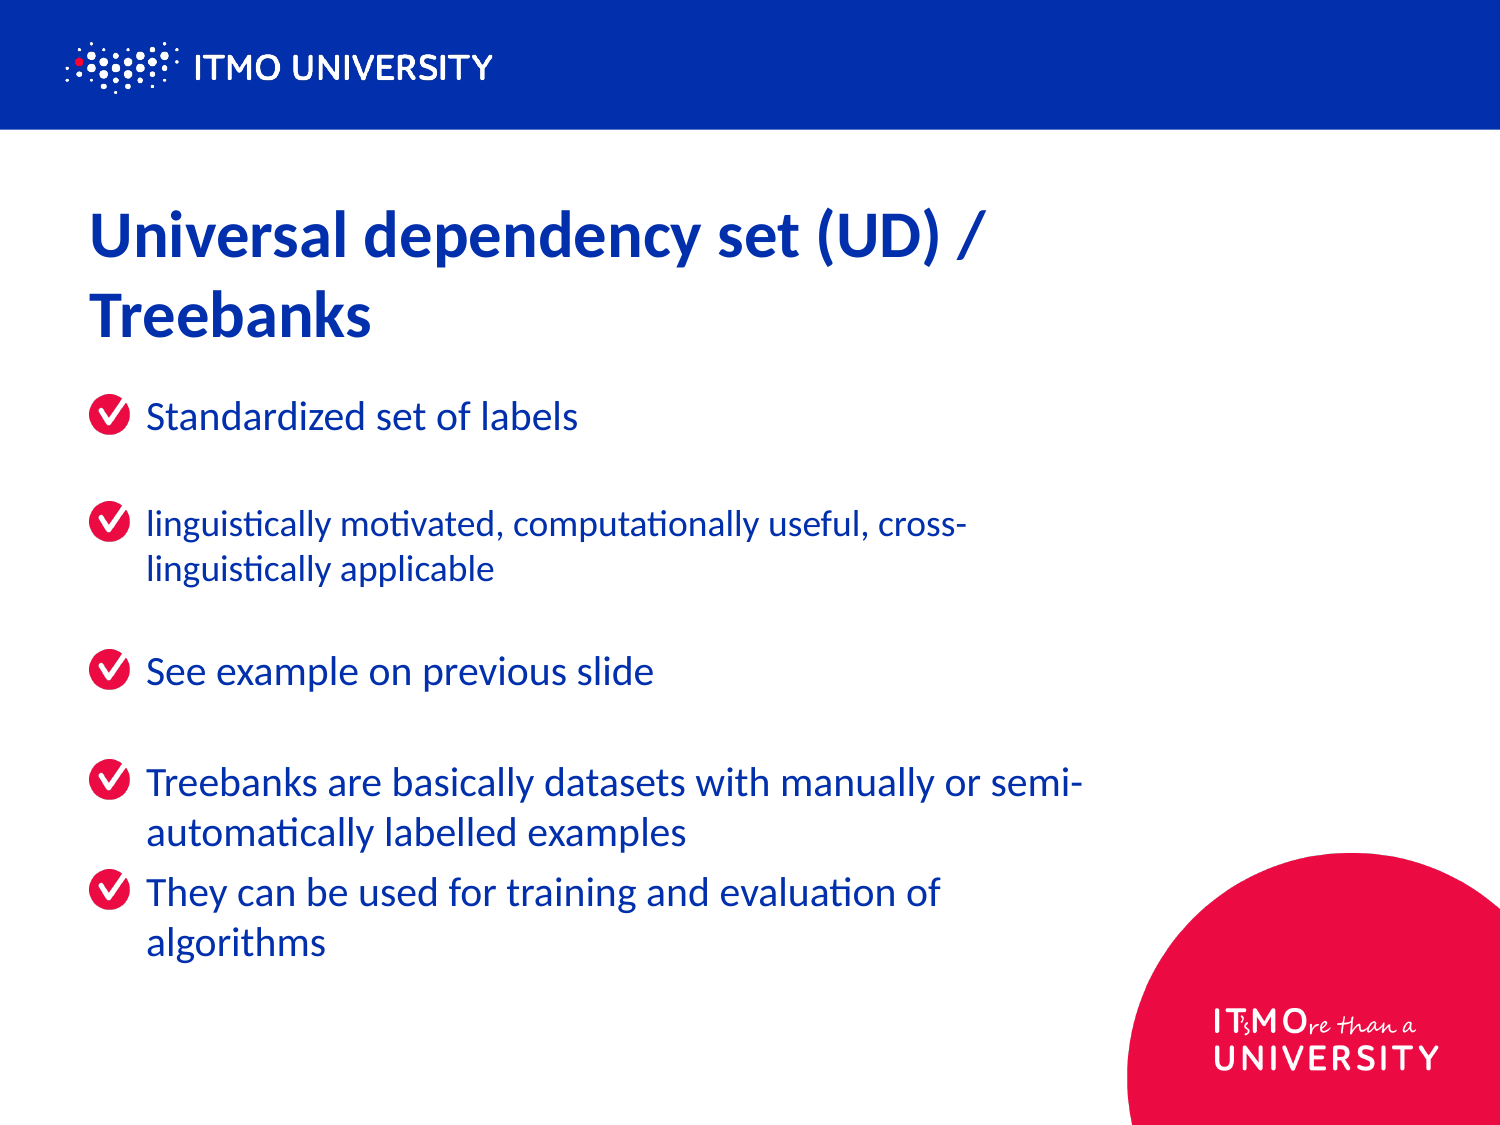

Universal dependency set (UD) / Treebanks
Standardized set of labels
linguistically motivated, computationally useful, cross-linguistically applicable
See example on previous slide
Treebanks are basically datasets with manually or semi-automatically labelled examples
They can be used for training and evaluation of algorithms